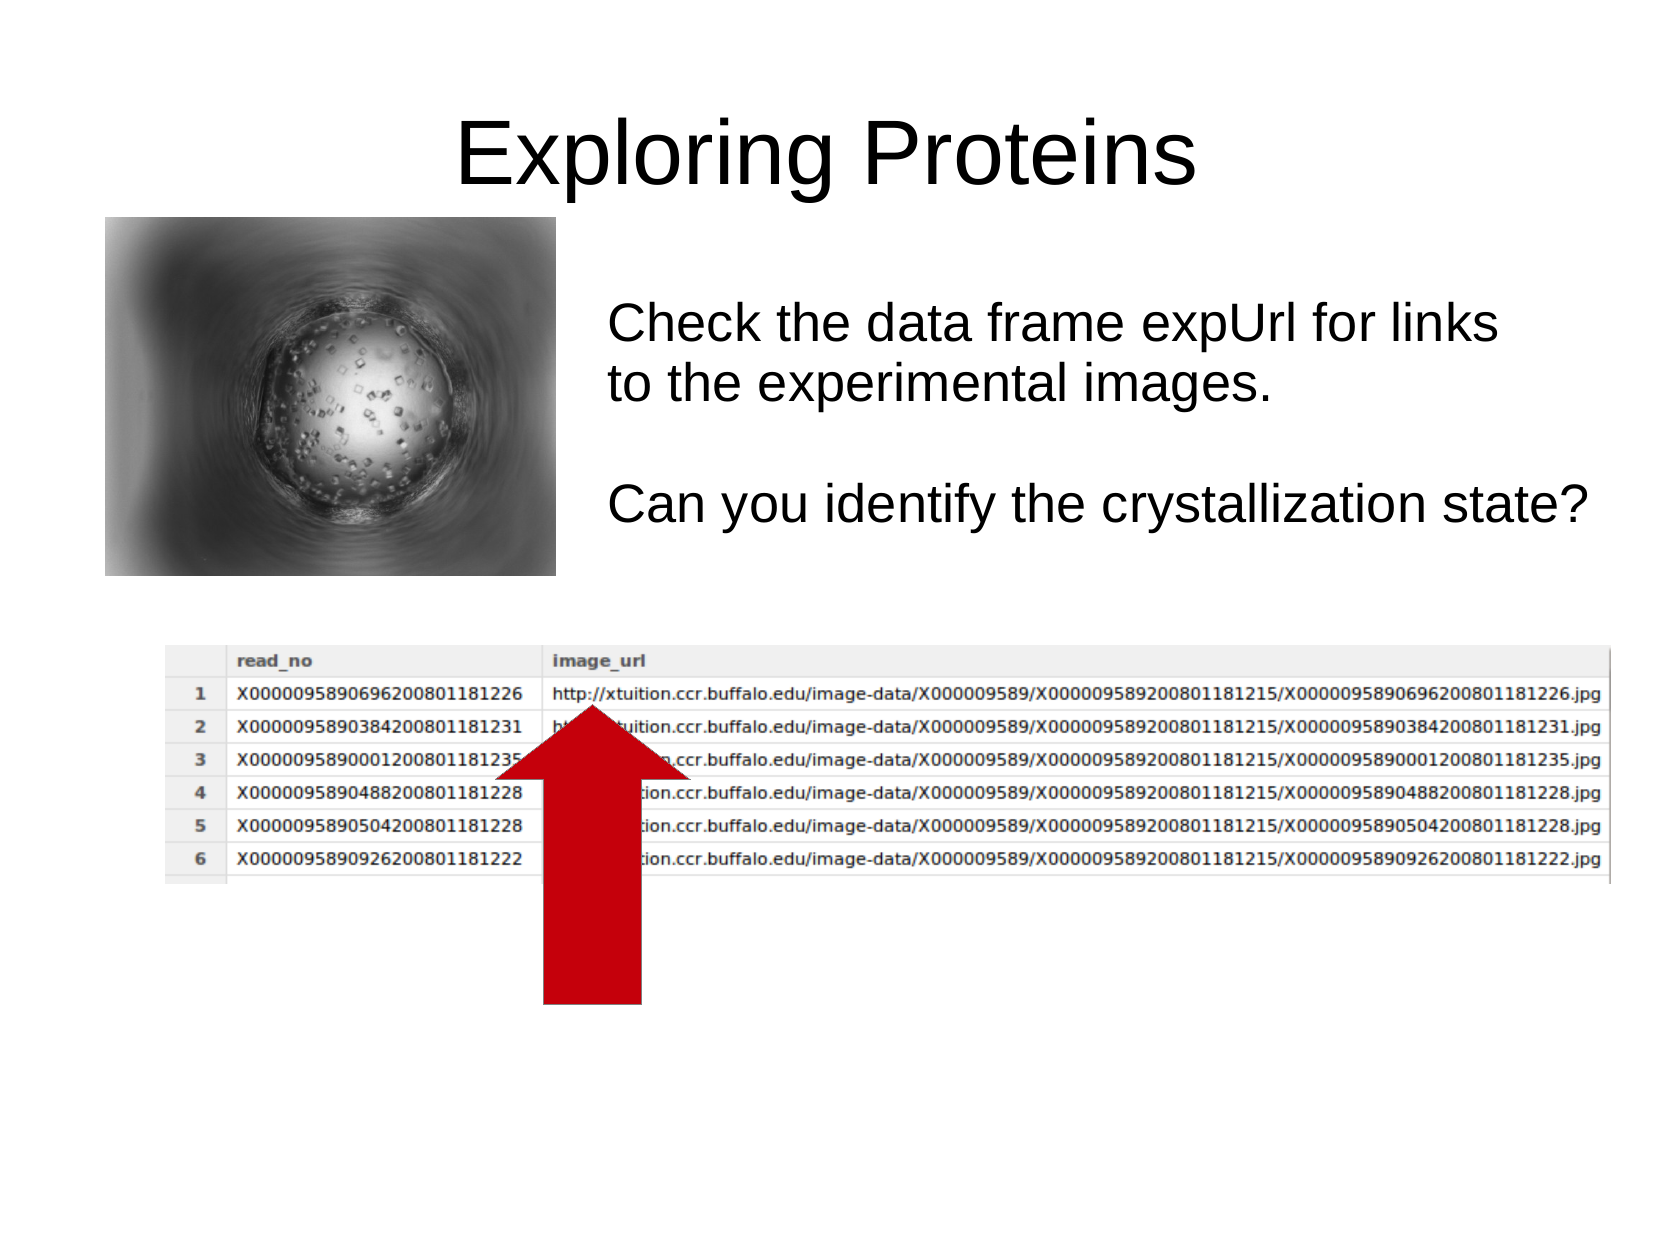

# Exploring Proteins
Check the data frame expUrl for links
to the experimental images.
Can you identify the crystallization state?